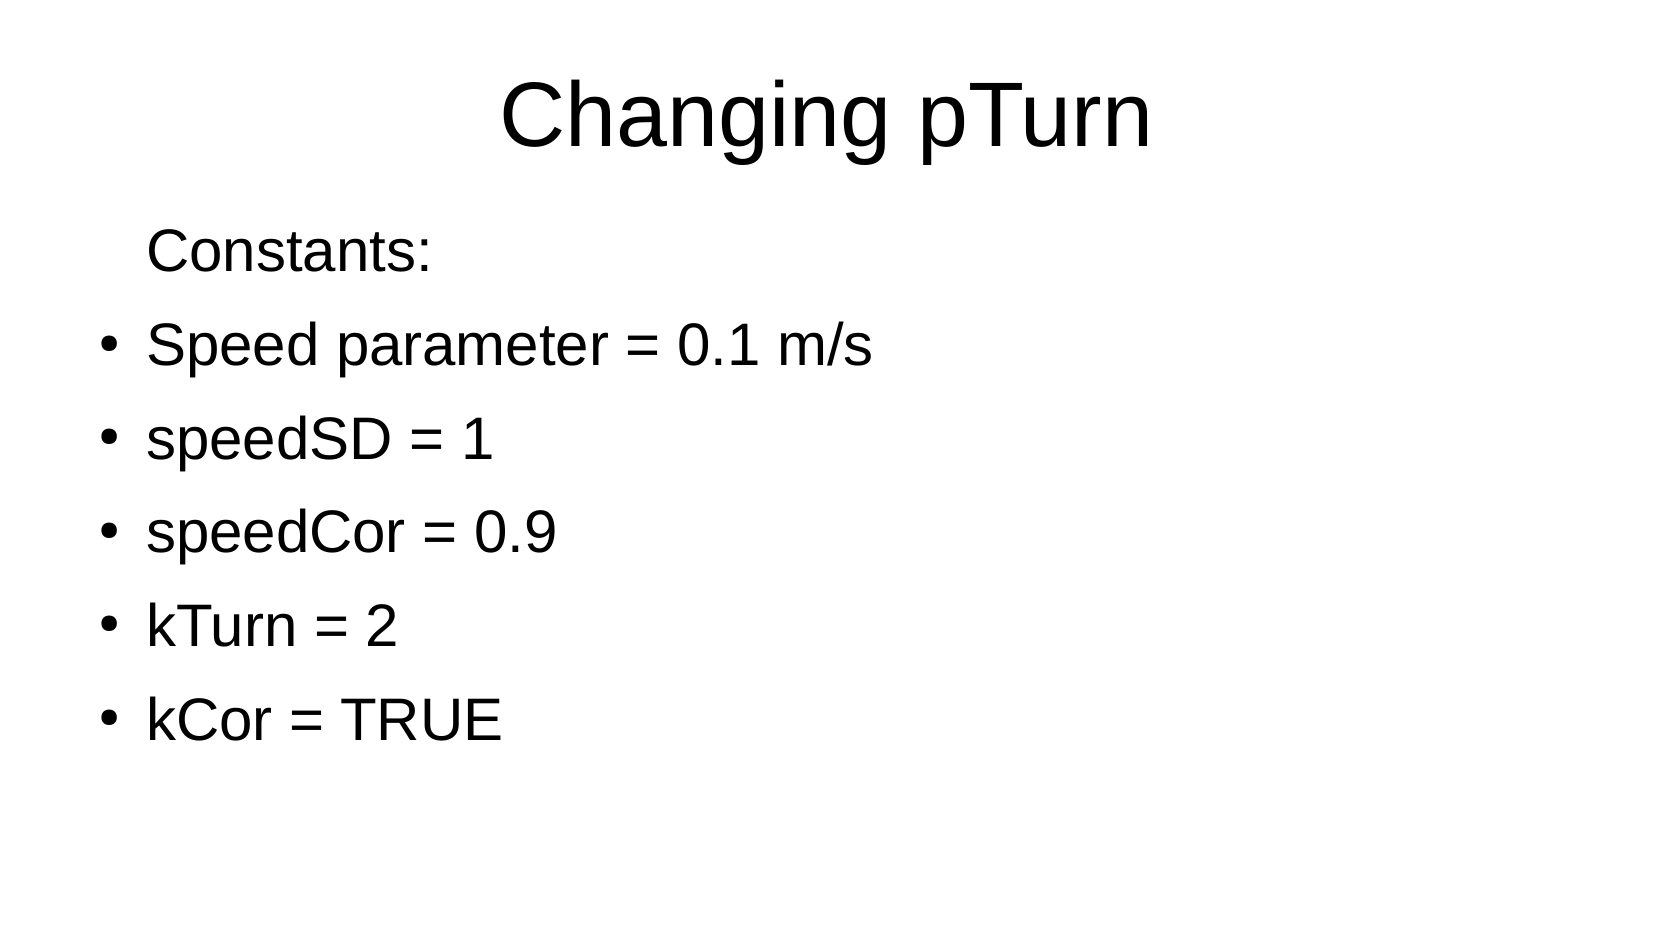

# Changing pTurn
Constants:
Speed parameter = 0.1 m/s
speedSD = 1
speedCor = 0.9
kTurn = 2
kCor = TRUE